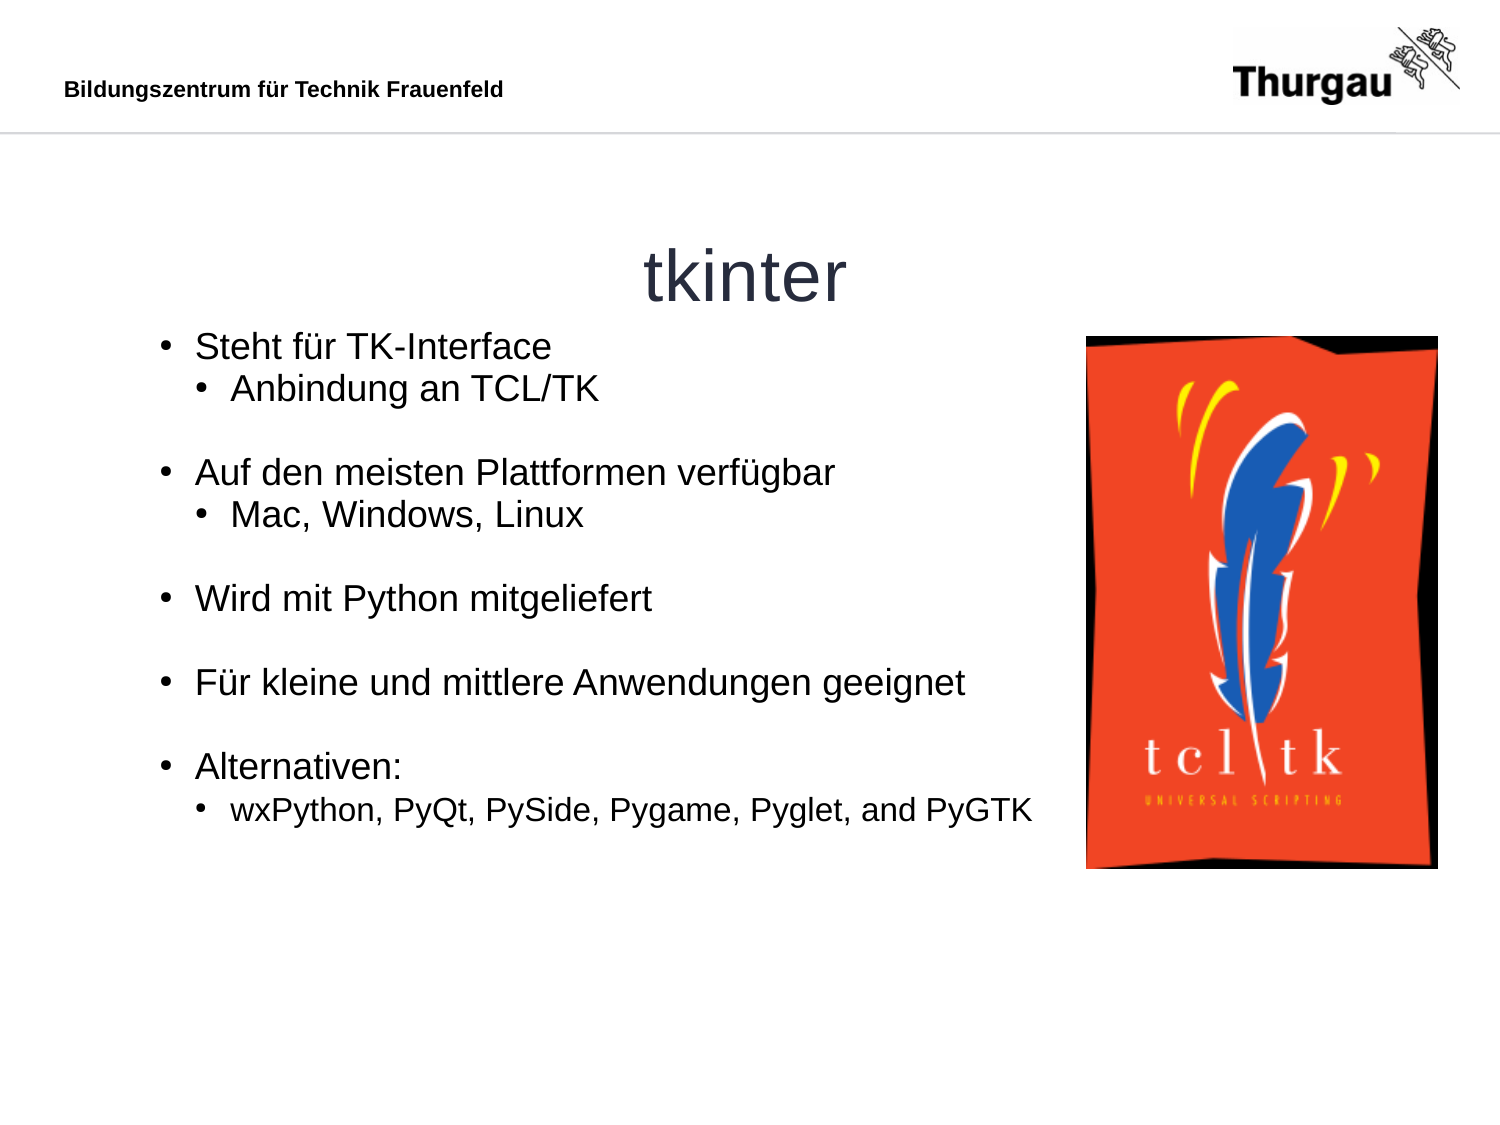

Bildungszentrum für Technik Frauenfeld
tkinter
Steht für TK-Interface
Anbindung an TCL/TK
Auf den meisten Plattformen verfügbar
Mac, Windows, Linux
Wird mit Python mitgeliefert
Für kleine und mittlere Anwendungen geeignet
Alternativen:
wxPython, PyQt, PySide, Pygame, Pyglet, and PyGTK